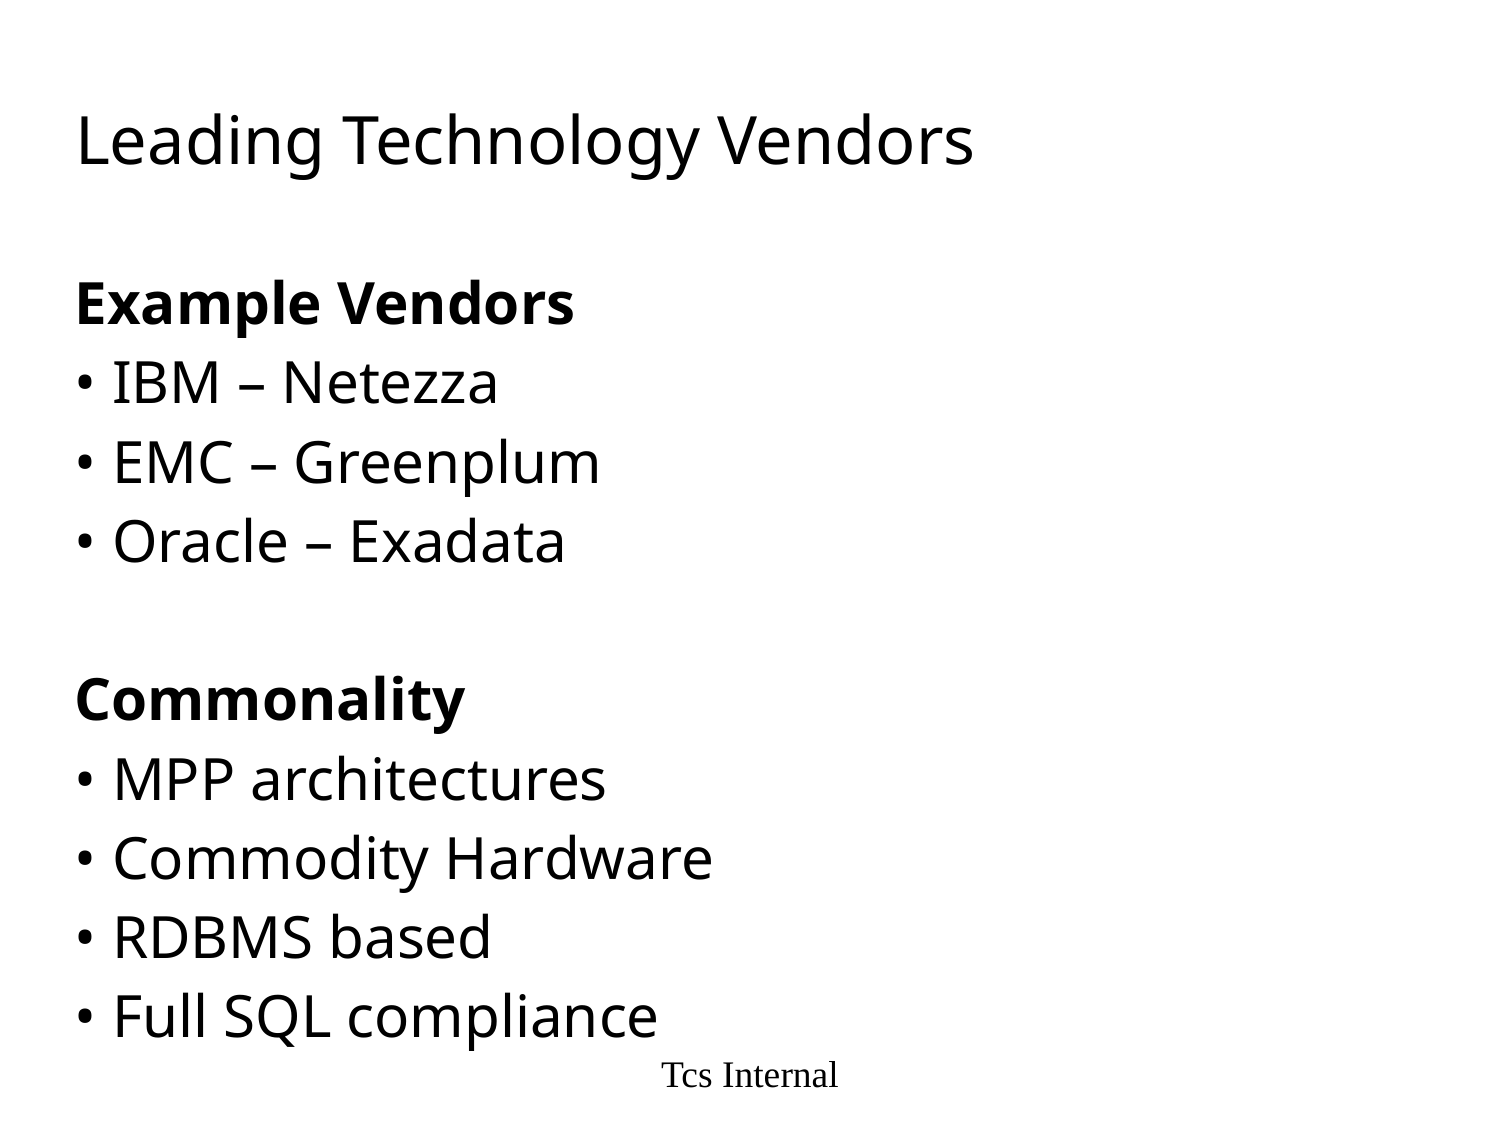

# Leading Technology Vendors
Example Vendors
• IBM – Netezza
• EMC – Greenplum
• Oracle – Exadata
Commonality
• MPP architectures
• Commodity Hardware
• RDBMS based
• Full SQL compliance